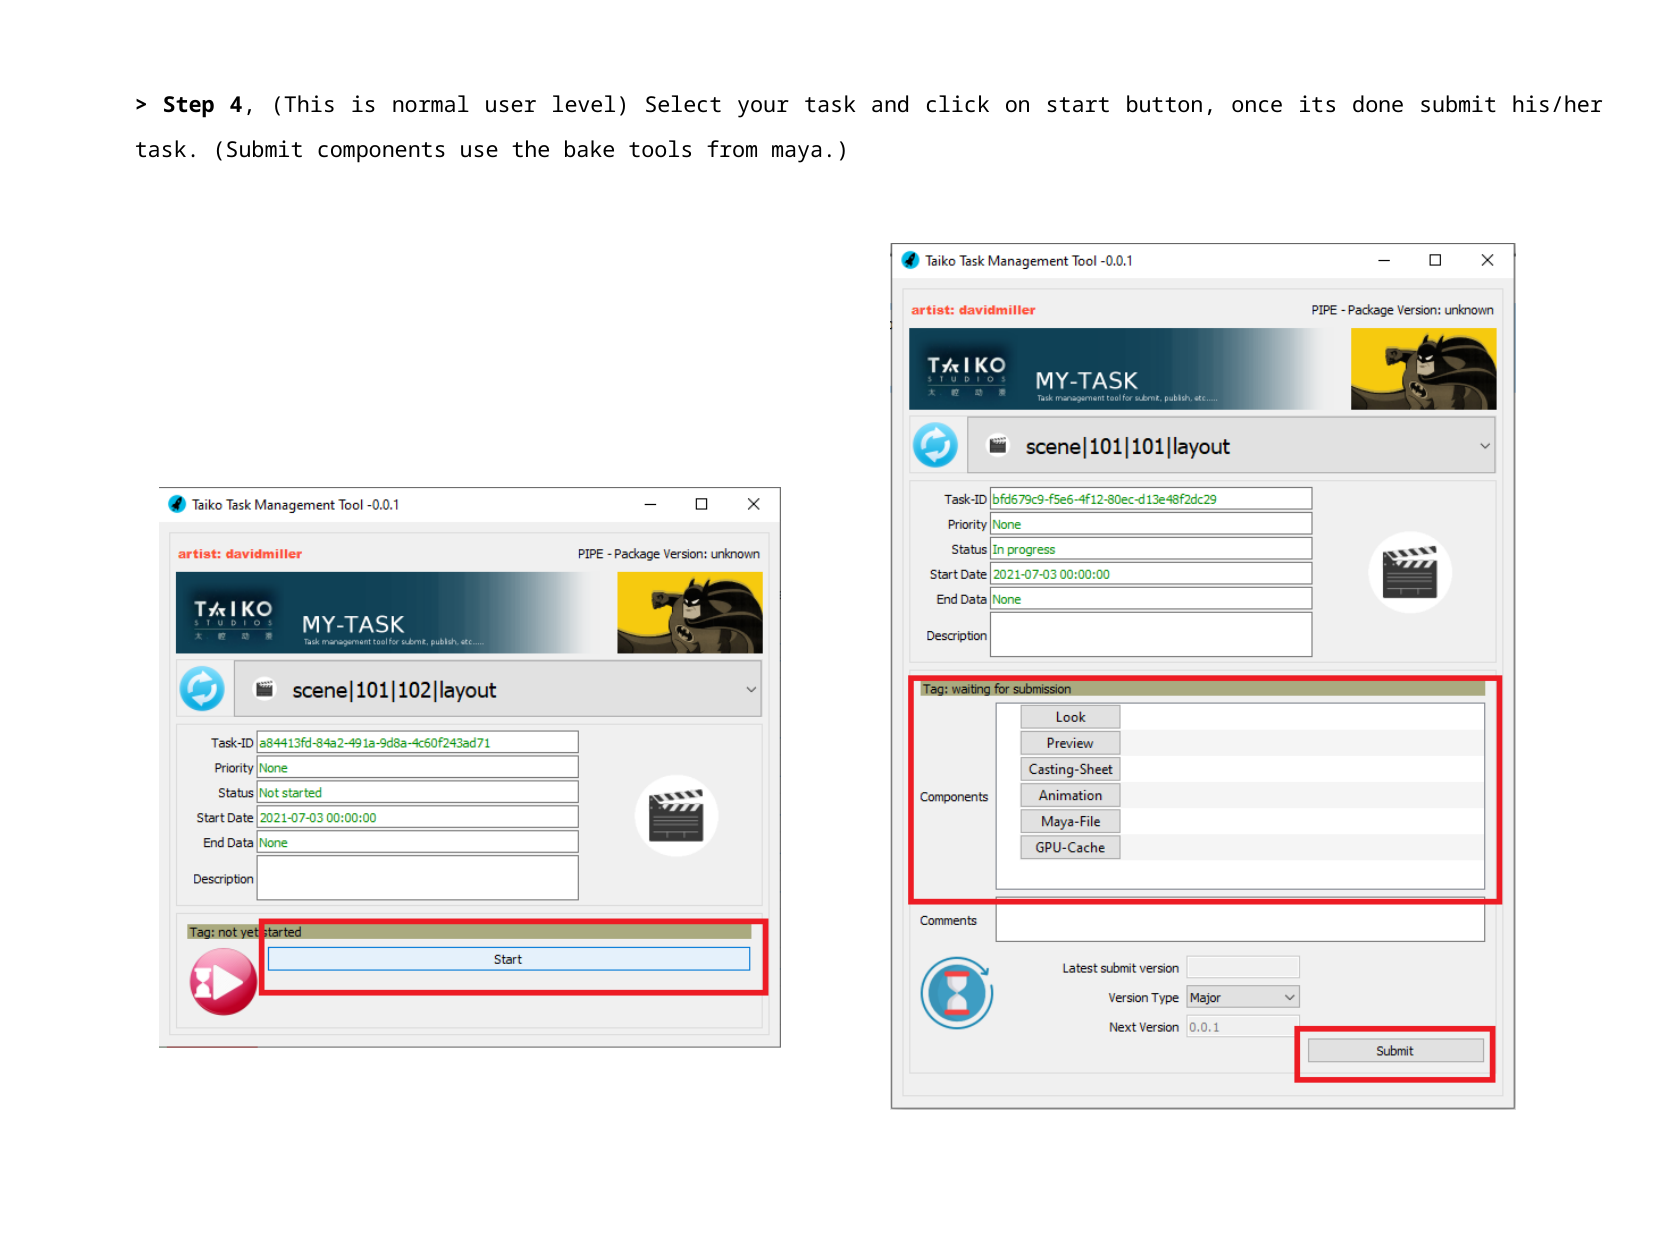

> Step 4, (This is normal user level) Select your task and click on start button, once its done submit his/her task. (Submit components use the bake tools from maya.)